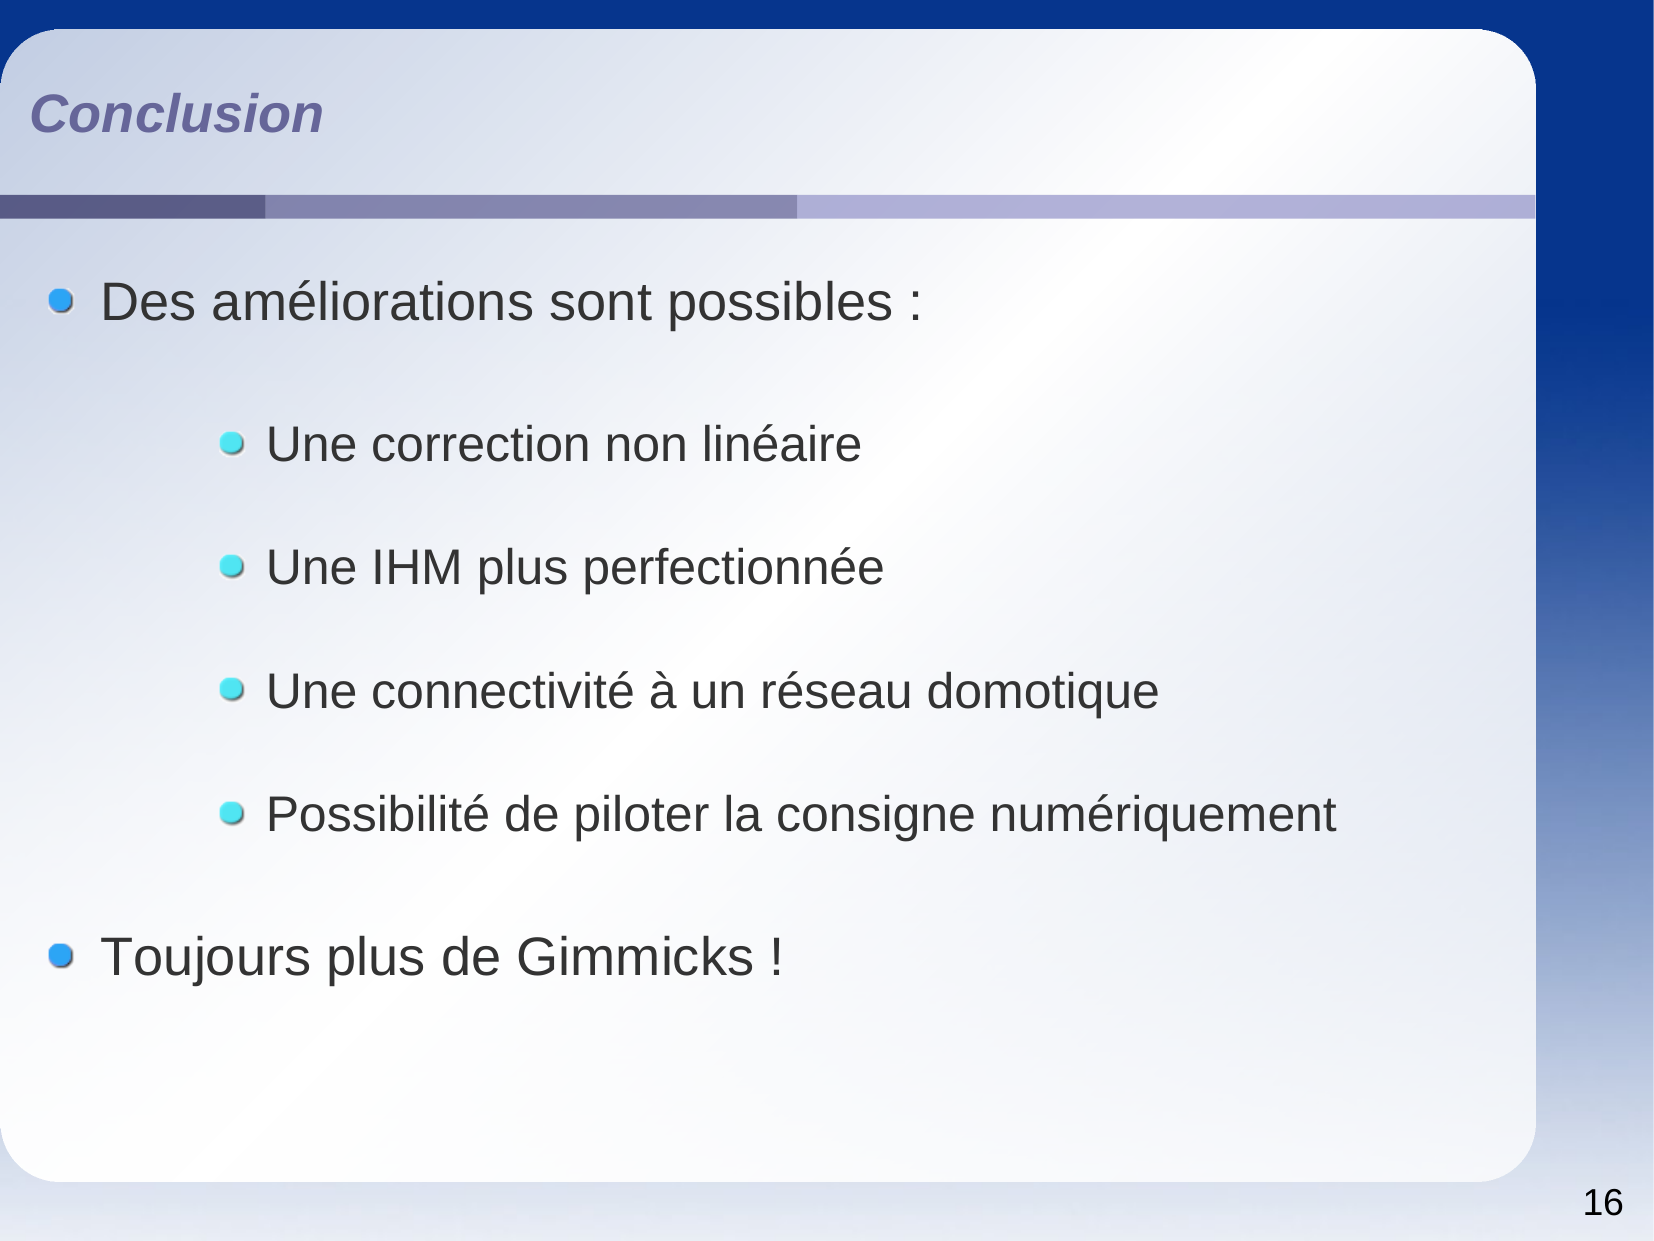

# Conclusion
Des améliorations sont possibles :
Une correction non linéaire
Une IHM plus perfectionnée
Une connectivité à un réseau domotique
Possibilité de piloter la consigne numériquement
Toujours plus de Gimmicks !
16